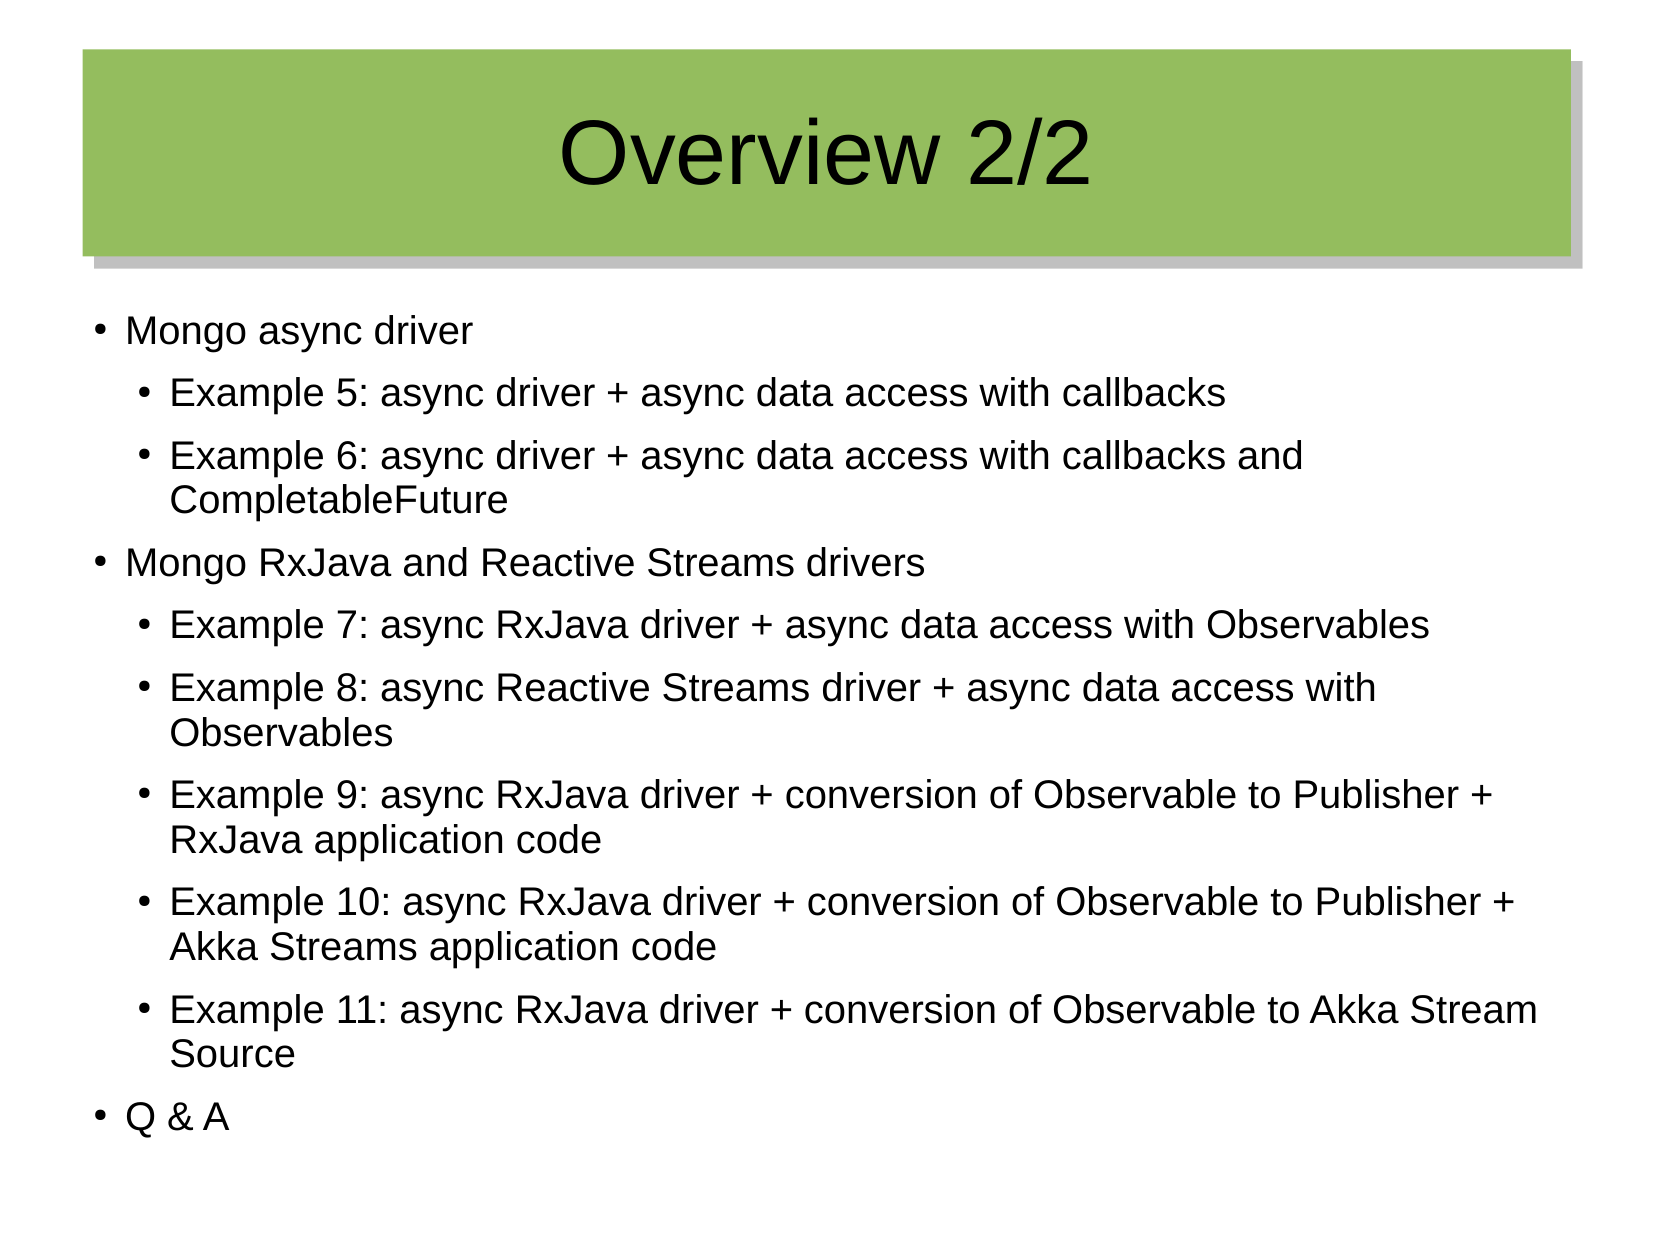

# Overview 2/2
Mongo async driver
Example 5: async driver + async data access with callbacks
Example 6: async driver + async data access with callbacks and CompletableFuture
Mongo RxJava and Reactive Streams drivers
Example 7: async RxJava driver + async data access with Observables
Example 8: async Reactive Streams driver + async data access with Observables
Example 9: async RxJava driver + conversion of Observable to Publisher + RxJava application code
Example 10: async RxJava driver + conversion of Observable to Publisher + Akka Streams application code
Example 11: async RxJava driver + conversion of Observable to Akka Stream Source
Q & A